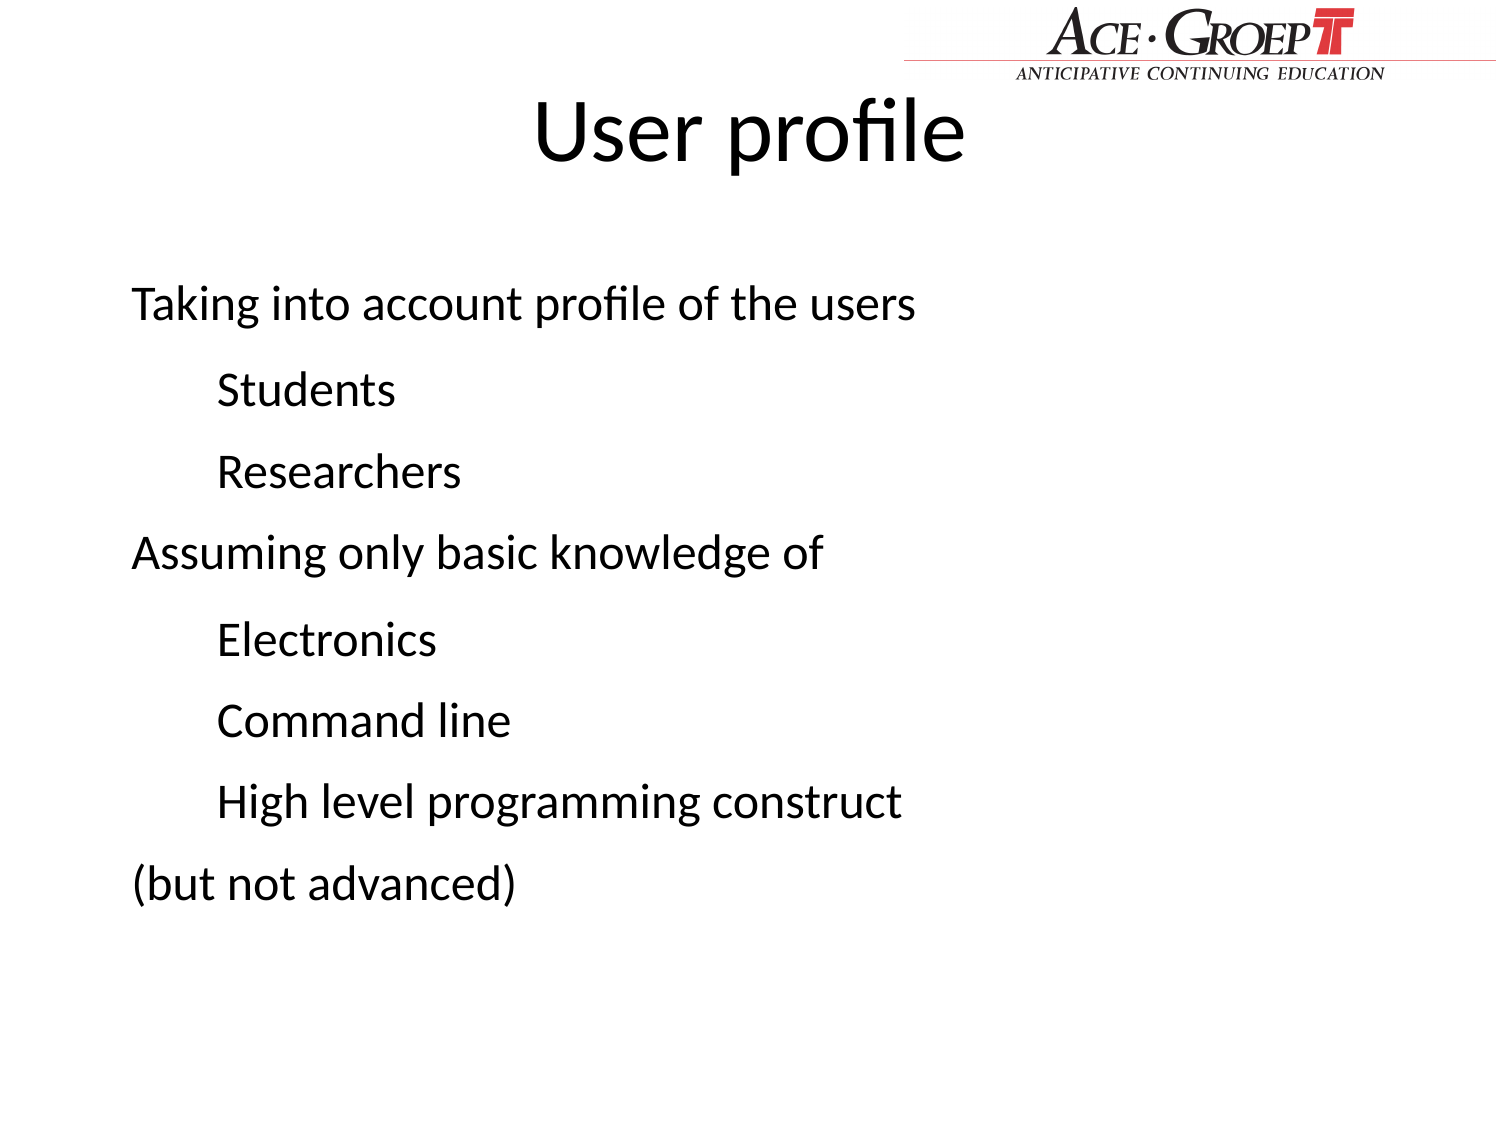

# User profile
Taking into account profile of the users
Students
Researchers
Assuming only basic knowledge of
Electronics
Command line
High level programming construct
(but not advanced)